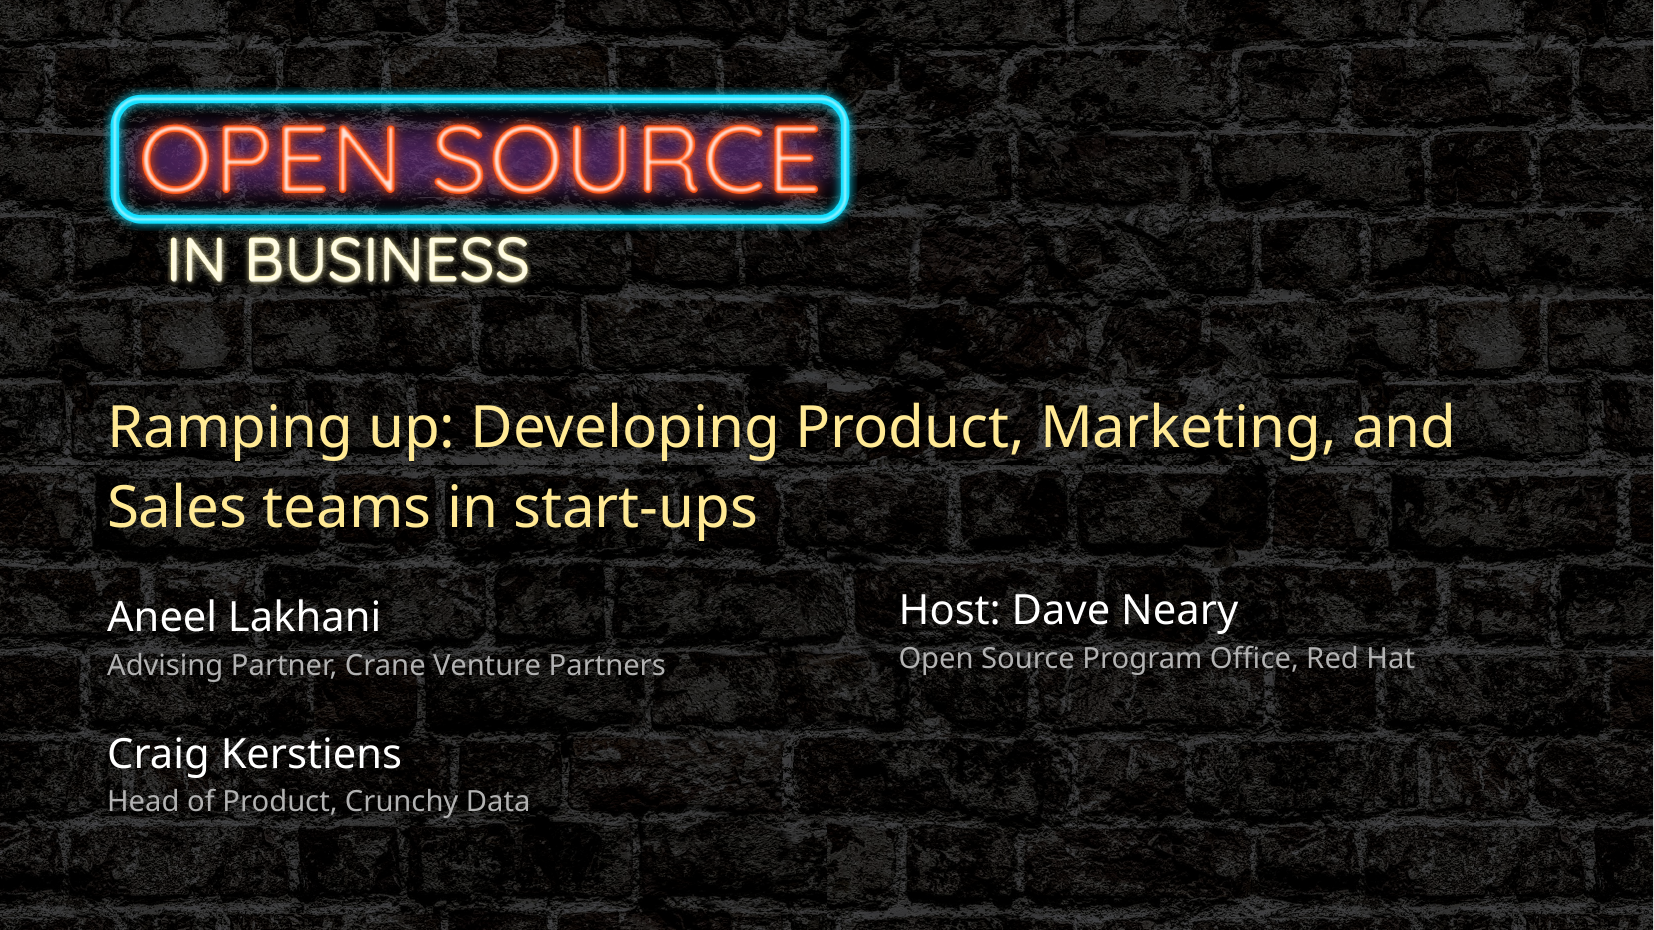

# Ramping up: Developing Product, Marketing, and Sales teams in start-ups
Host: Dave Neary
Open Source Program Office, Red Hat
Aneel Lakhani
Advising Partner, Crane Venture Partners
Craig Kerstiens
Head of Product, Crunchy Data